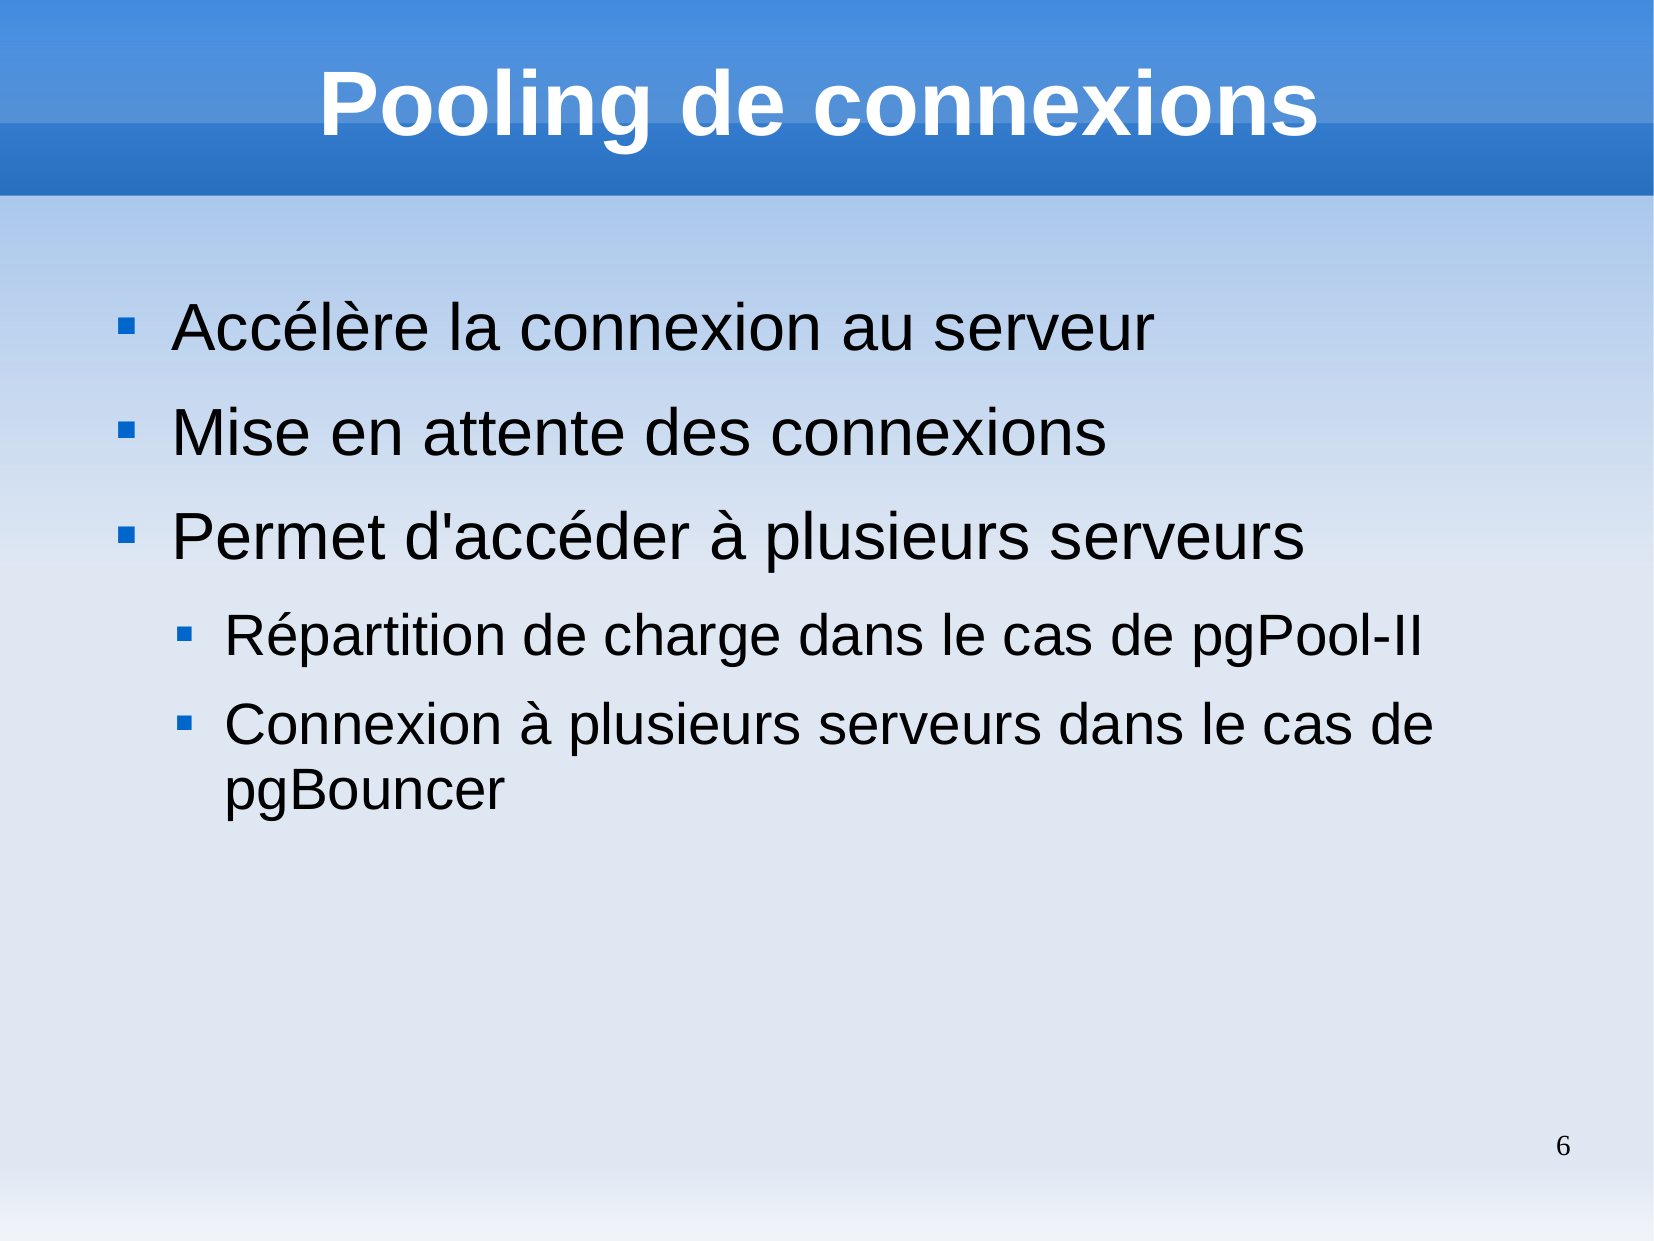

# Pooling de connexions
Accélère la connexion au serveur
Mise en attente des connexions
Permet d'accéder à plusieurs serveurs
Répartition de charge dans le cas de pgPool-II
Connexion à plusieurs serveurs dans le cas de pgBouncer
6